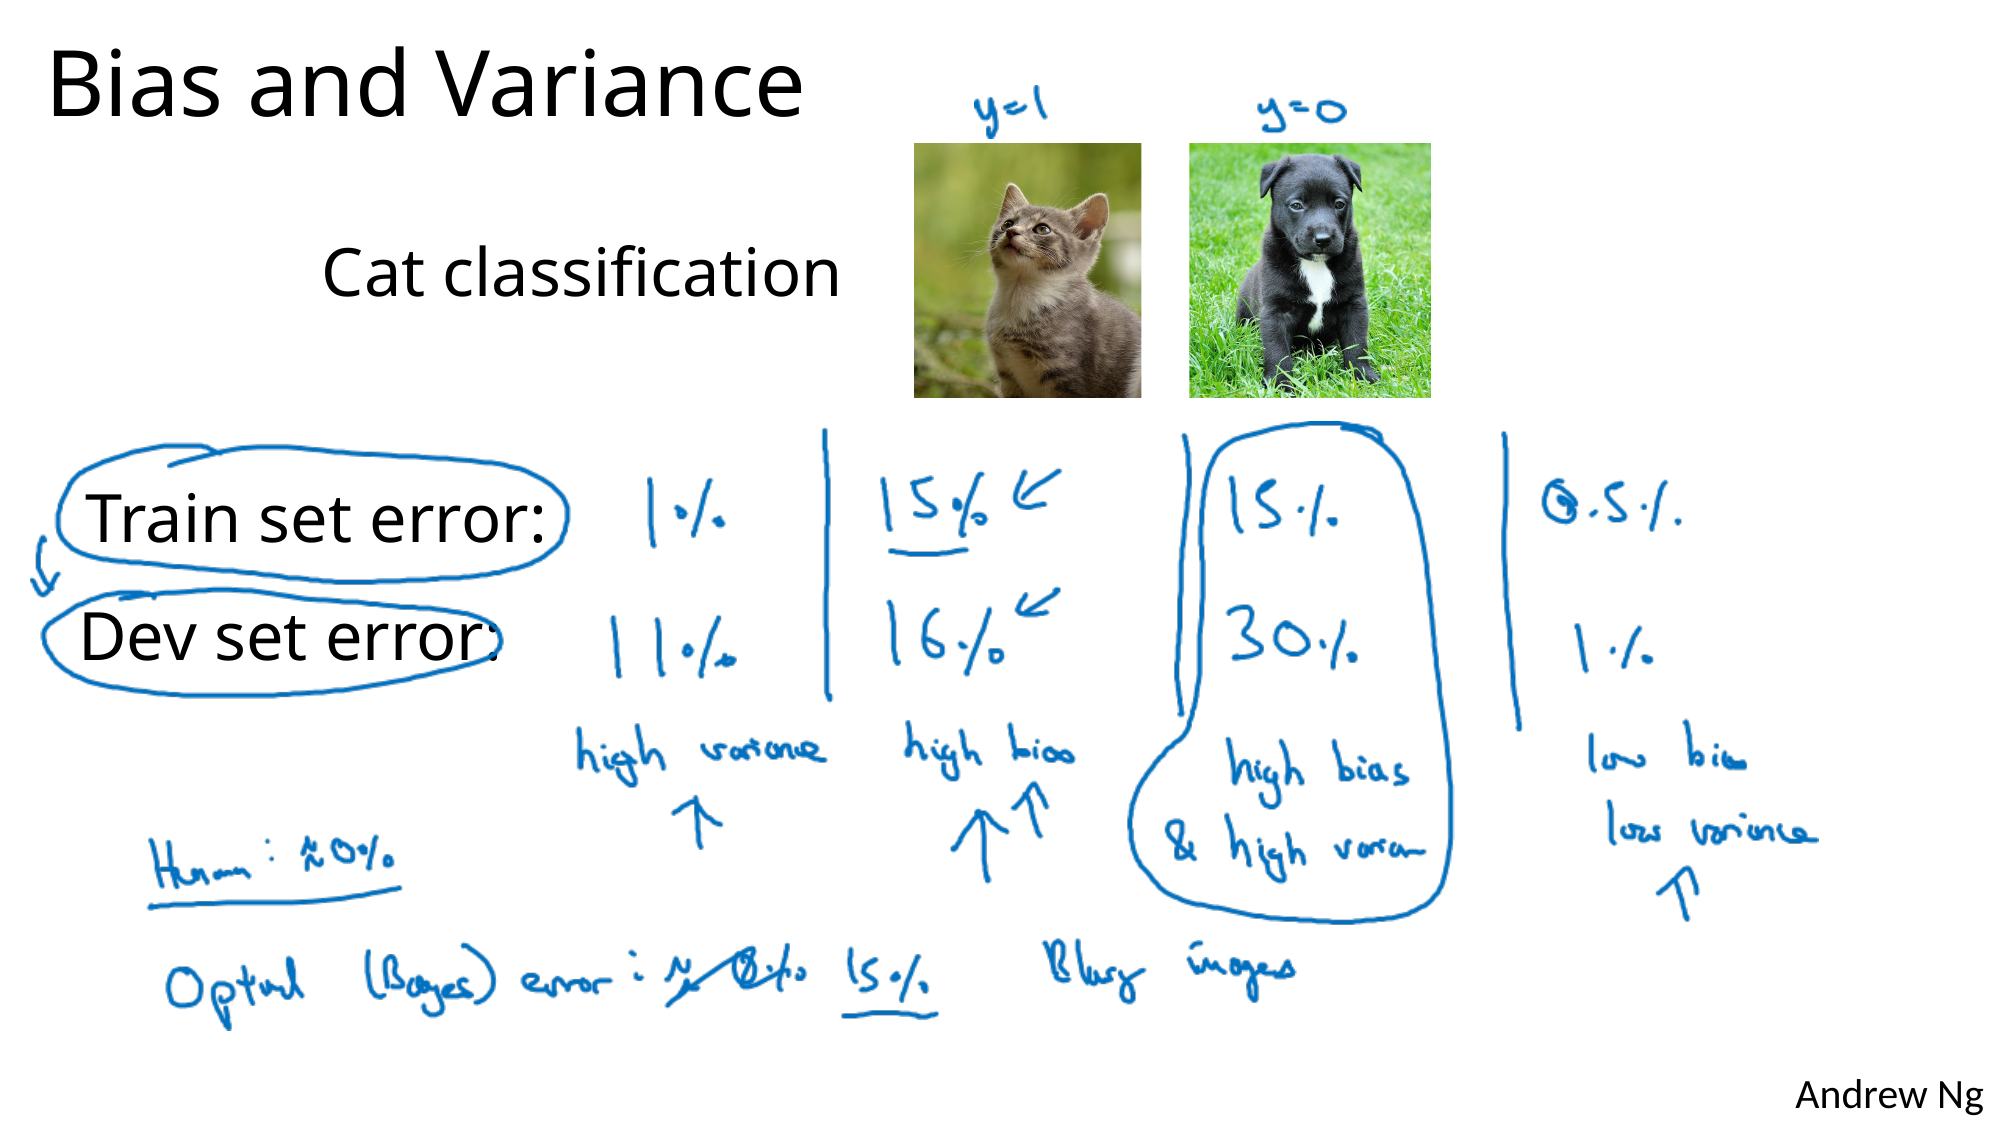

# Bias and Variance
Cat classification
Train set error:
Dev set error: